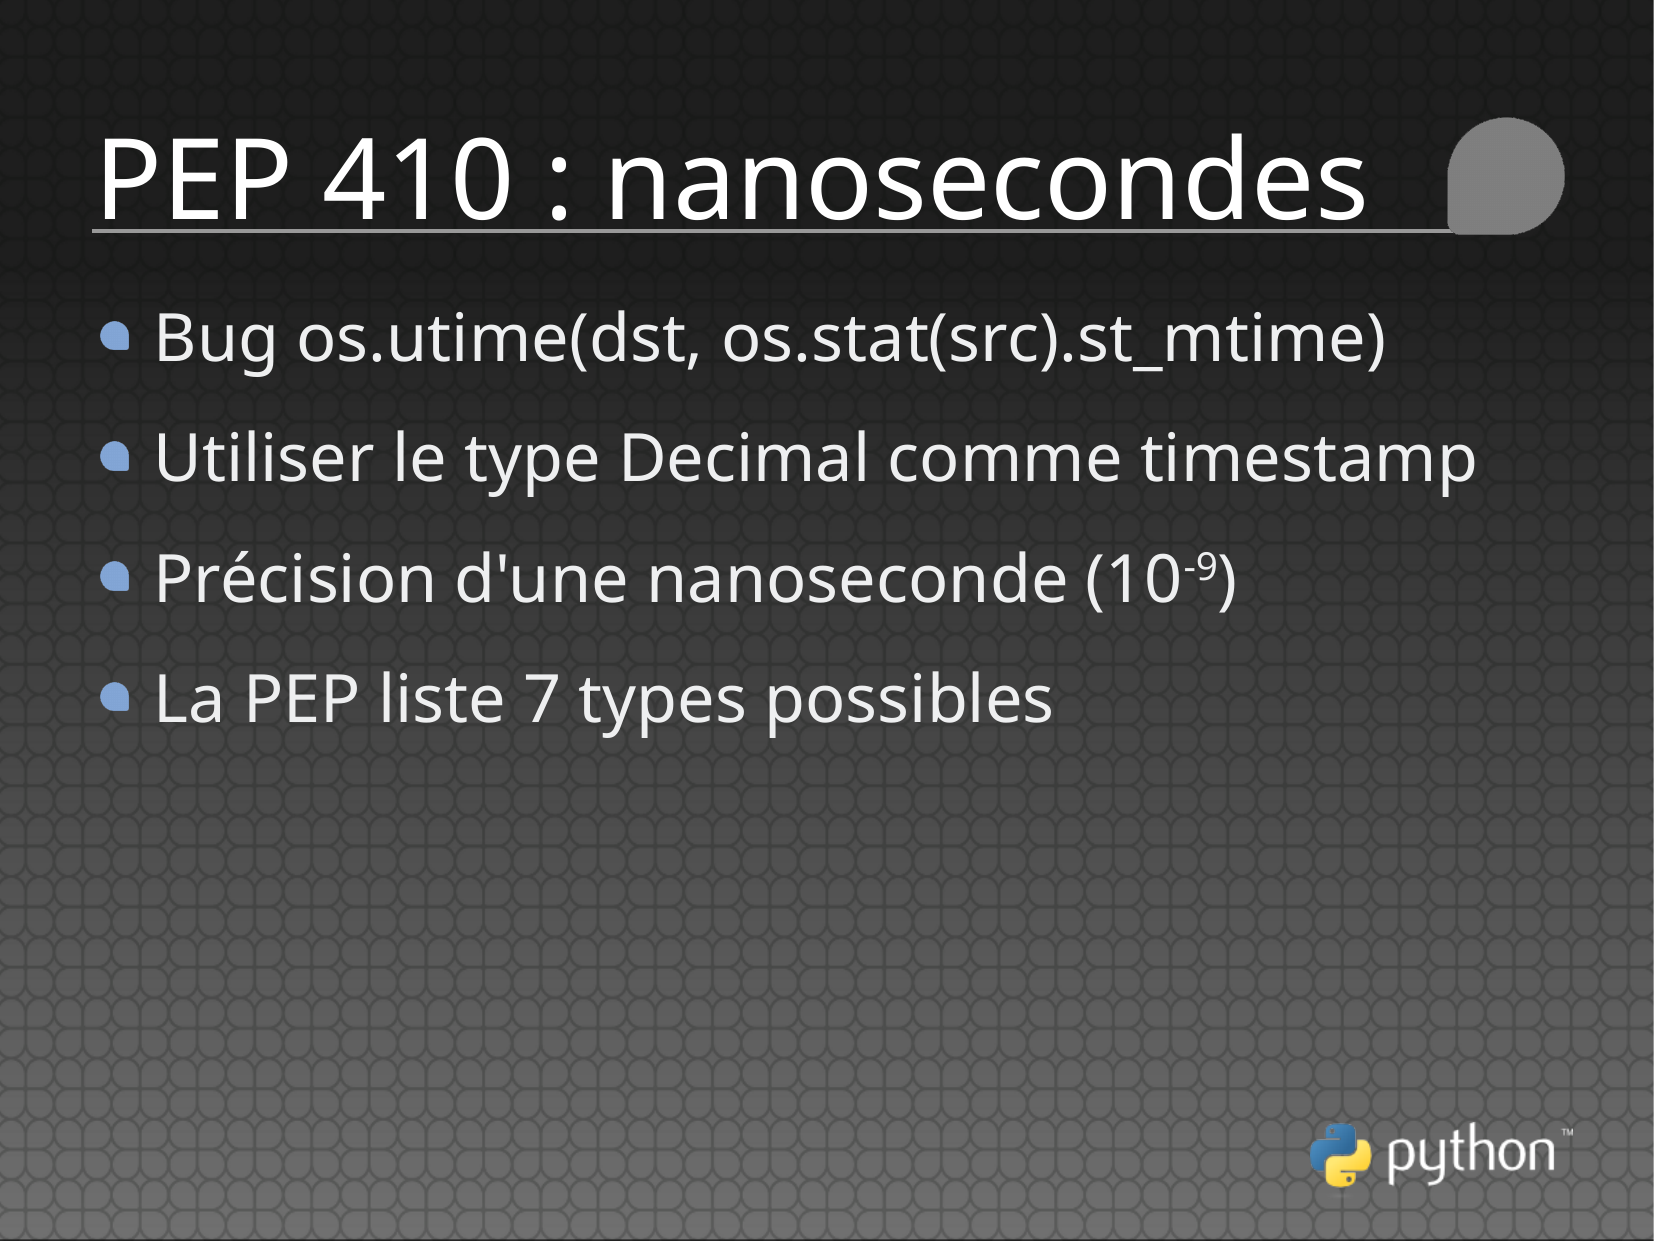

PEP 410 : nanosecondes
# Bug os.utime(dst, os.stat(src).st_mtime)
Utiliser le type Decimal comme timestamp
Précision d'une nanoseconde (10-9)
La PEP liste 7 types possibles